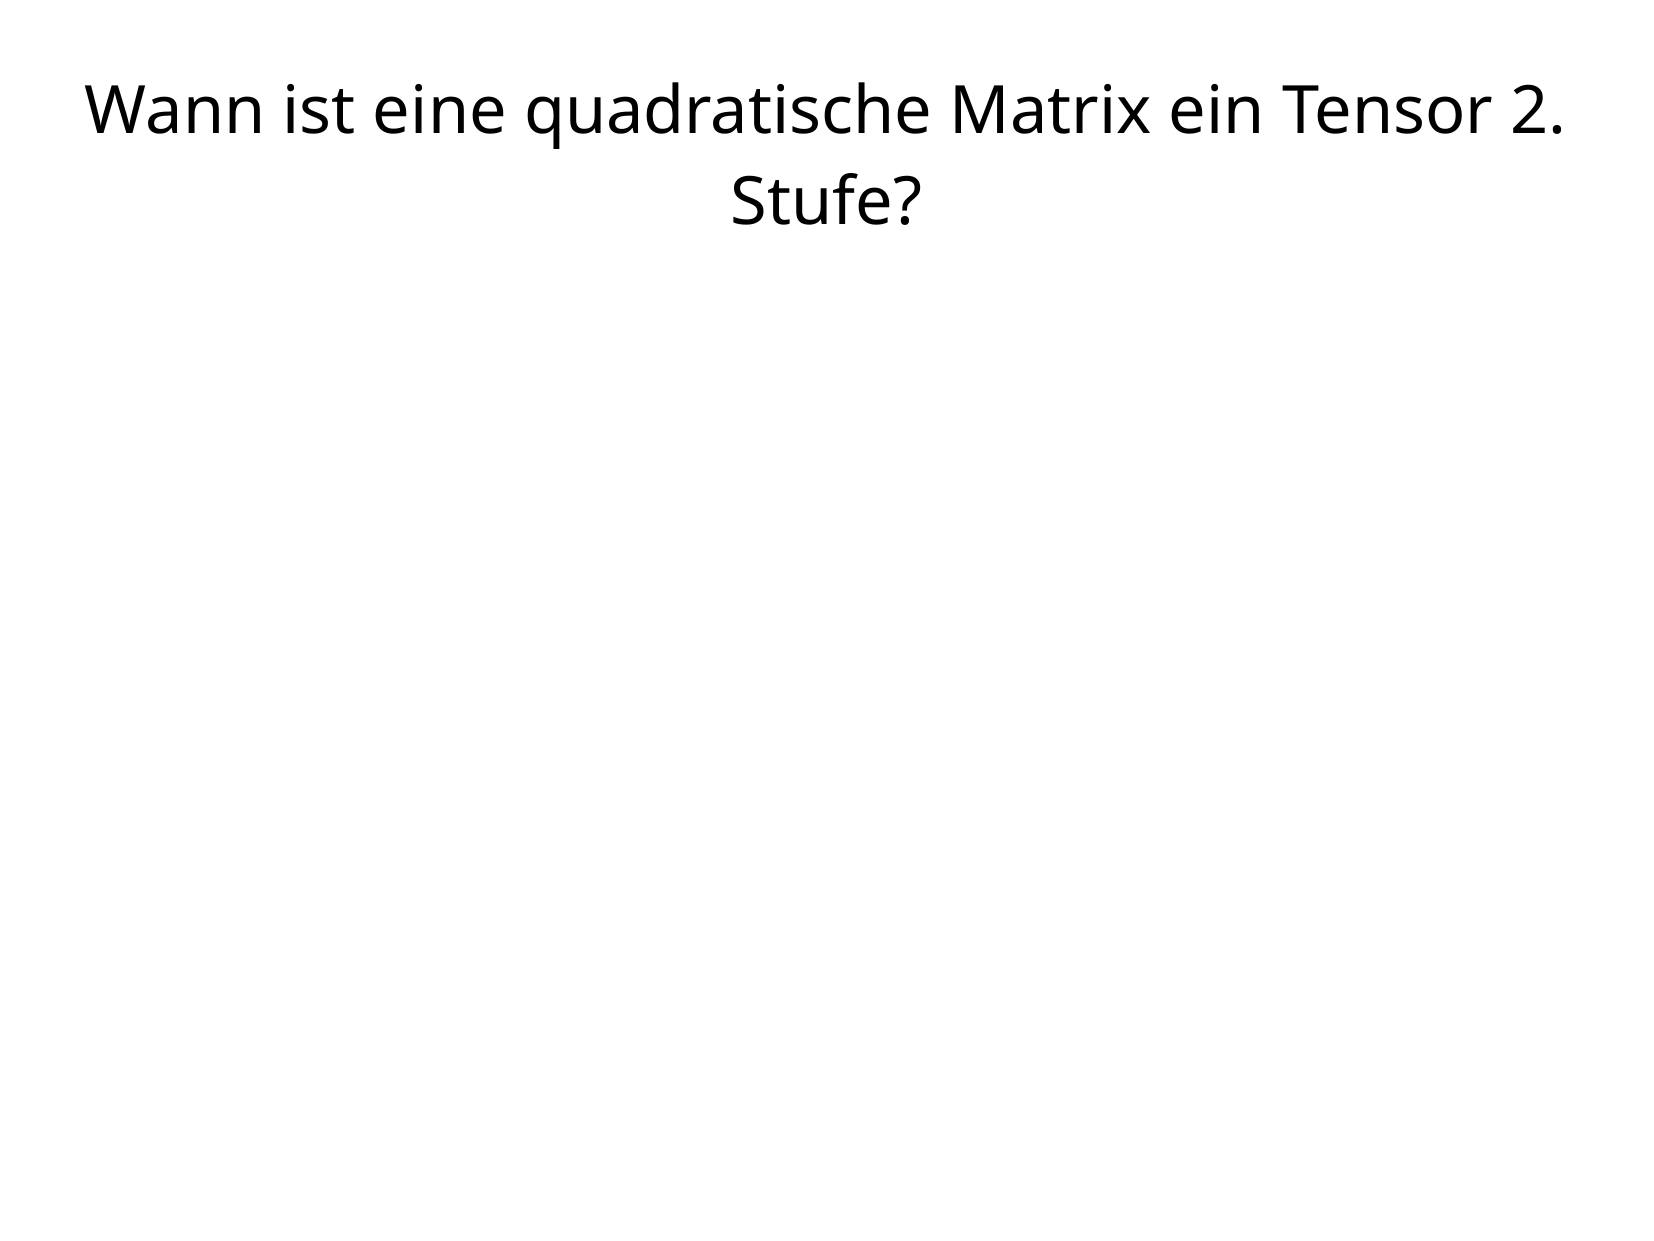

# Wann ist eine quadratische Matrix ein Tensor 2. Stufe?